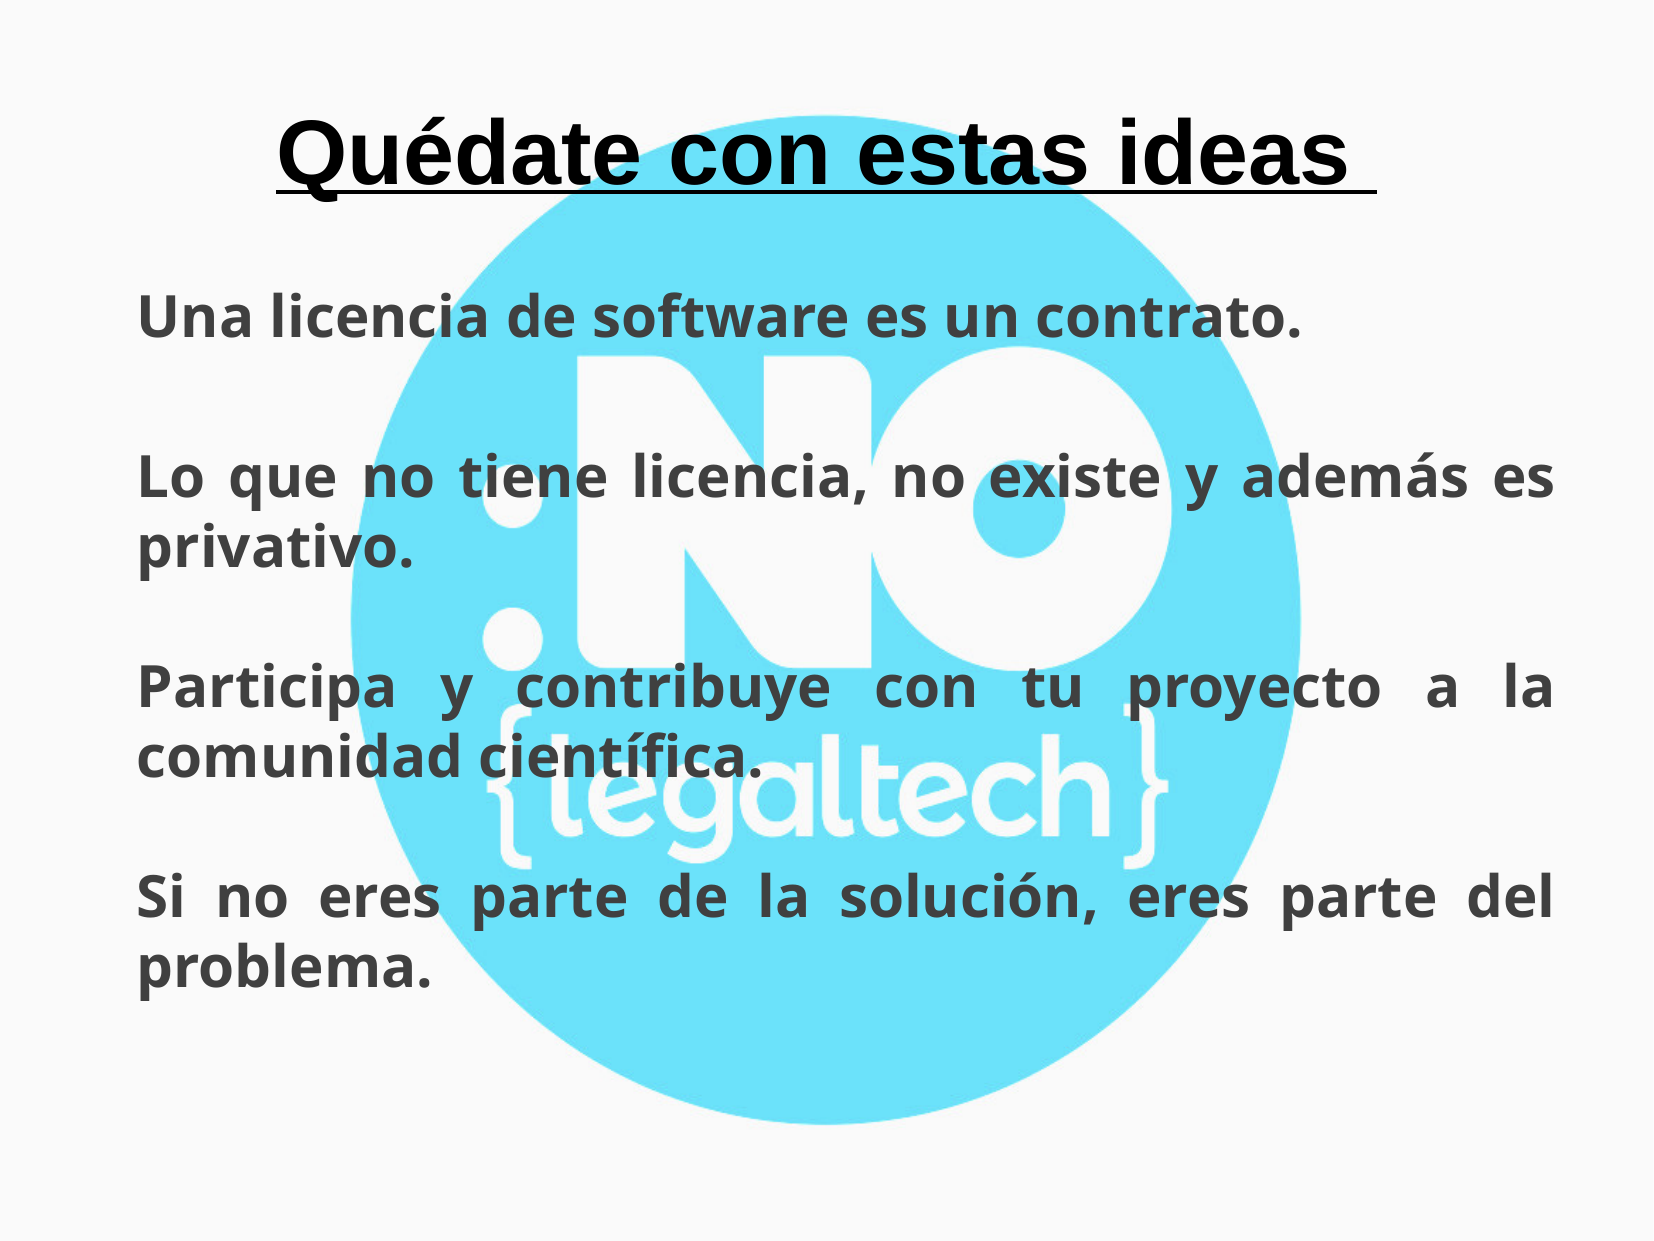

# Quédate con estas ideas
Una licencia de software es un contrato.
Lo que no tiene licencia, no existe y además es privativo.
Participa y contribuye con tu proyecto a la comunidad científica.
Si no eres parte de la solución, eres parte del problema.